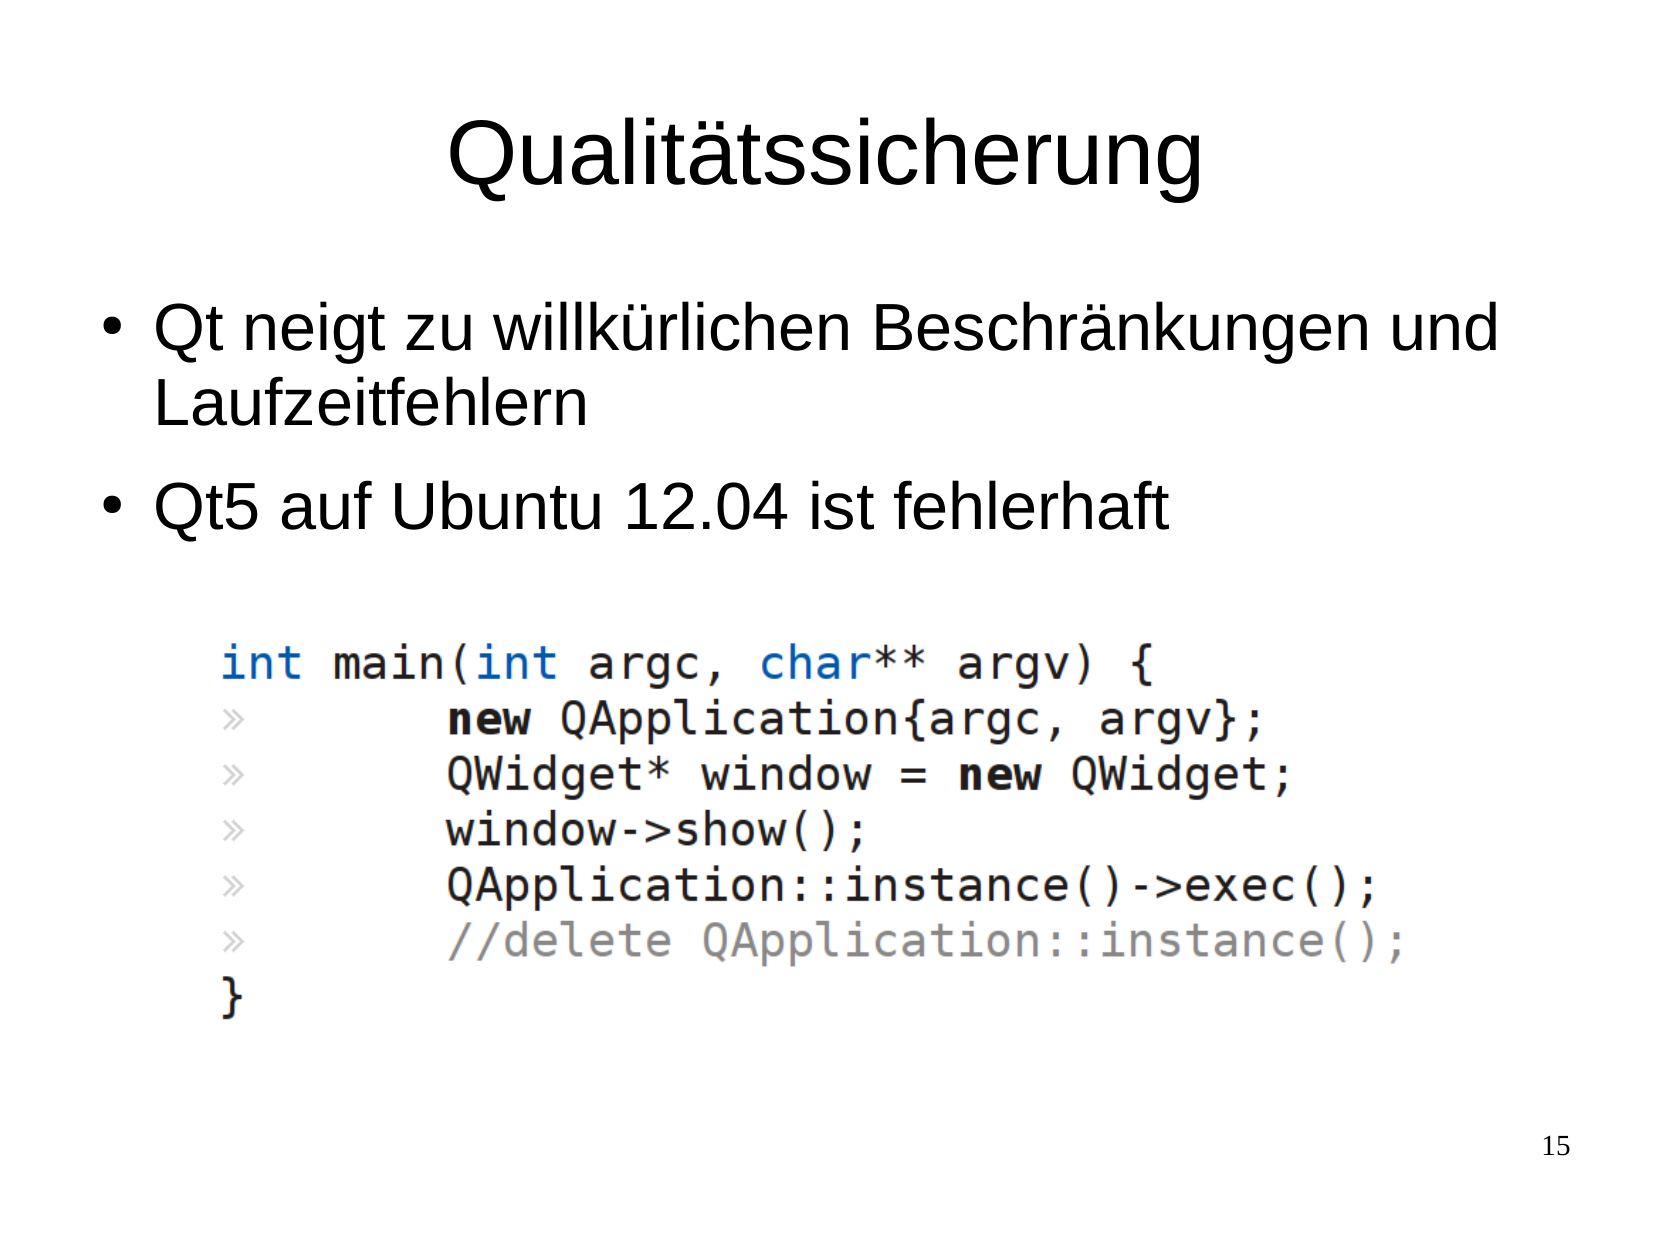

# Qualitätssicherung
Qt neigt zu willkürlichen Beschränkungen und Laufzeitfehlern
Qt5 auf Ubuntu 12.04 ist fehlerhaft
15